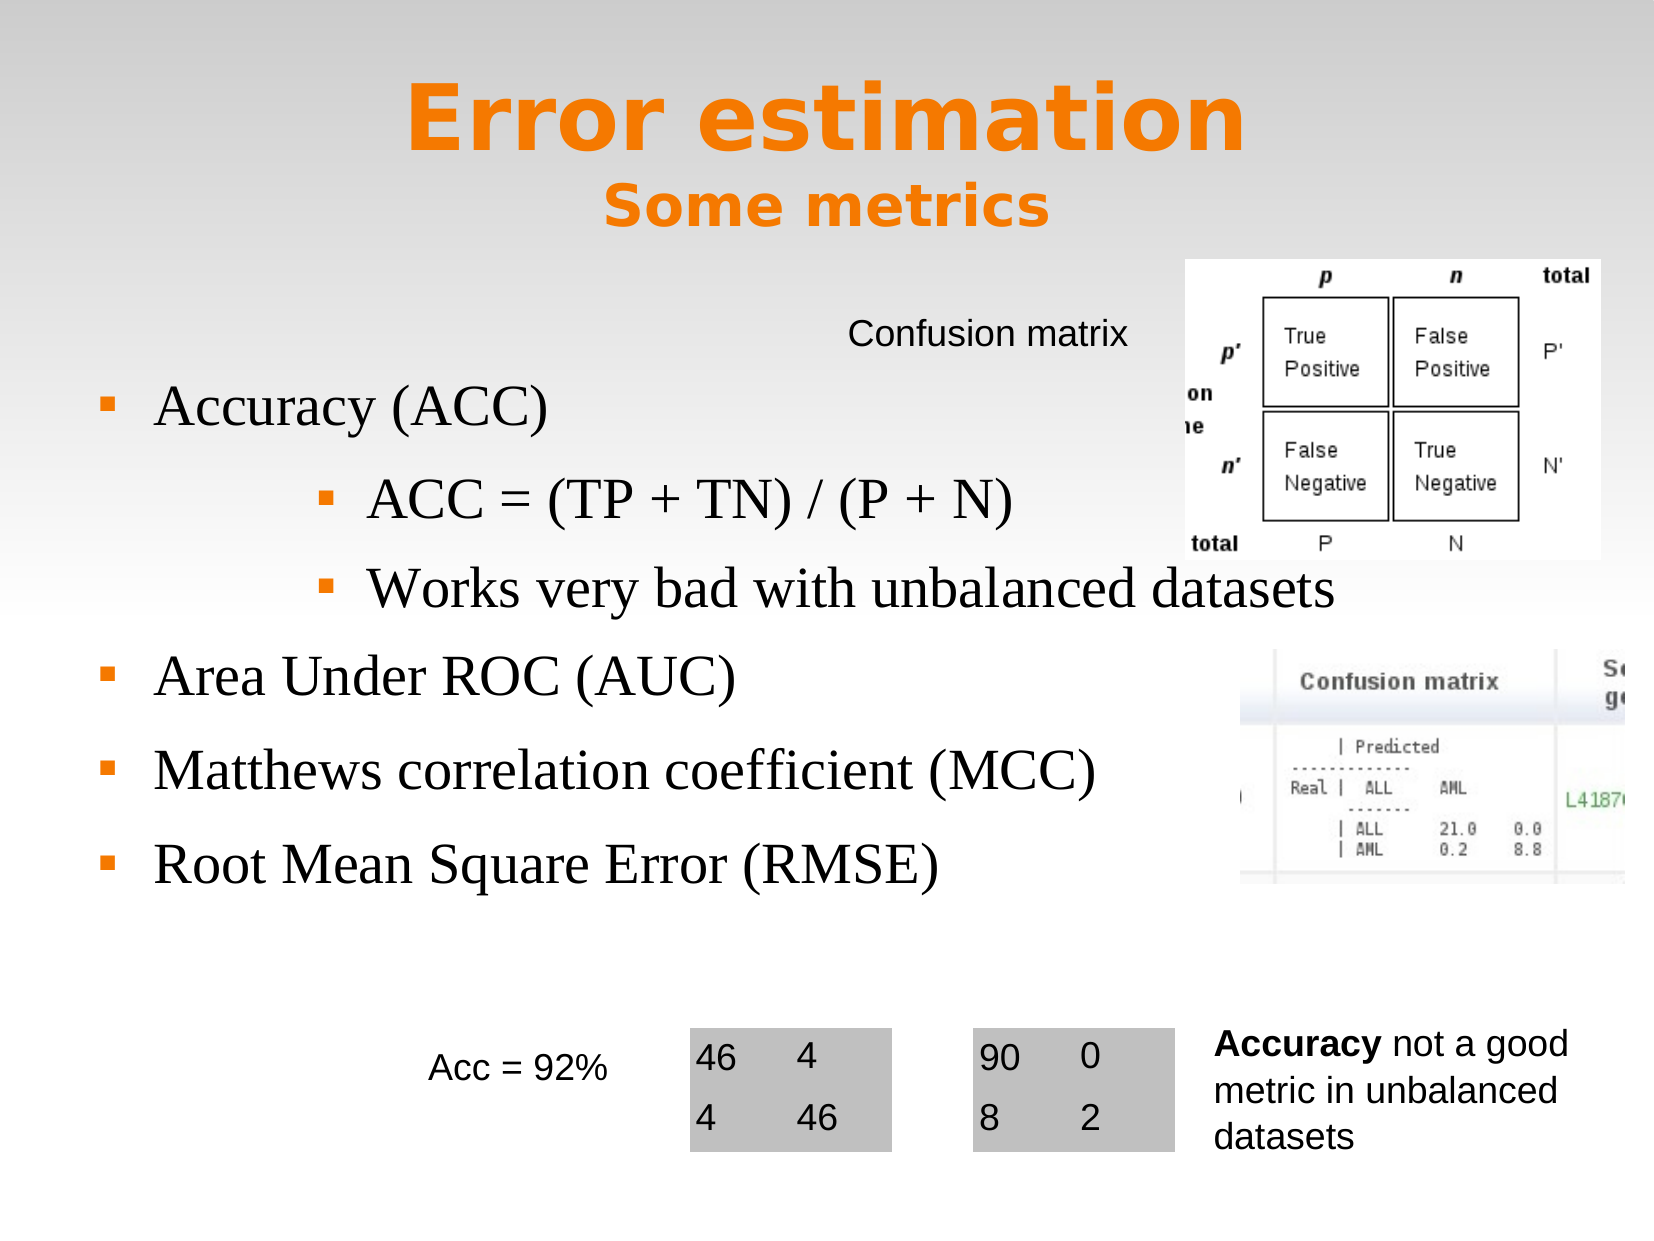

# Error estimation Some metrics
Confusion matrix
Accuracy (ACC)
ACC = (TP + TN) / (P + N)
Works very bad with unbalanced datasets
Area Under ROC (AUC)
Matthews correlation coefficient (MCC)
Root Mean Square Error (RMSE)
Accuracy not a good metric in unbalanced datasets
| 46 | 4 |
| --- | --- |
| 4 | 46 |
| 90 | 0 |
| --- | --- |
| 8 | 2 |
Acc = 92%